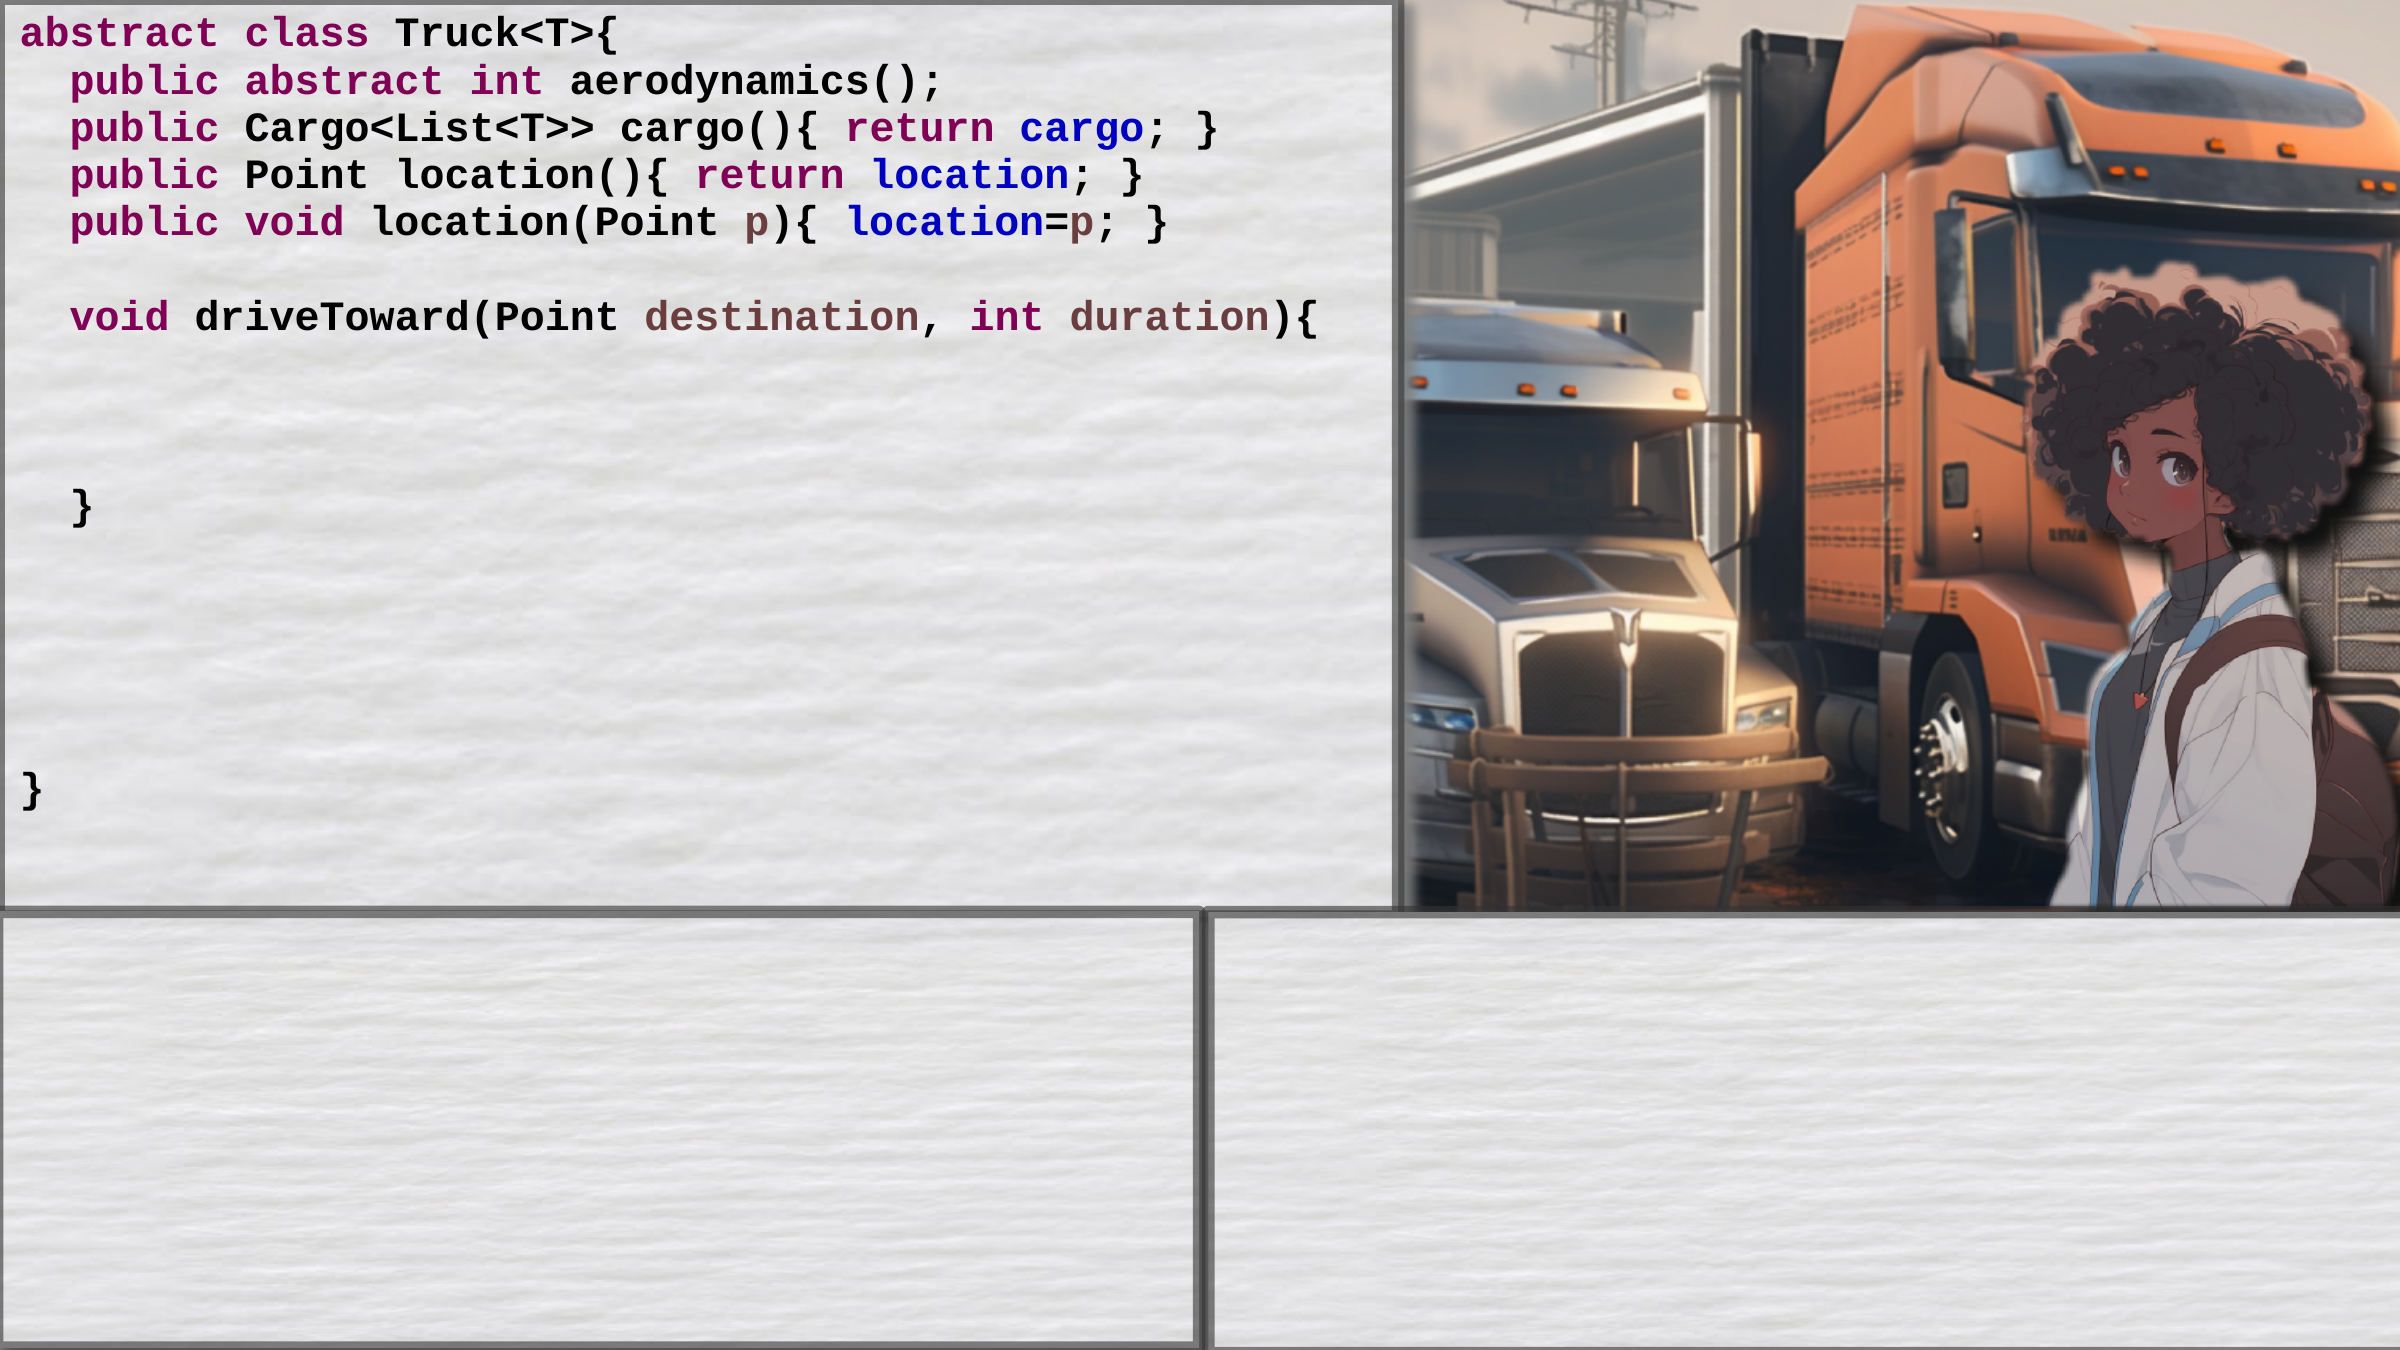

abstract class Truck<T>{
 public abstract int aerodynamics();
 public Cargo<List<T>> cargo(){ return cargo; }
 public Point location(){ return location; }
 public void location(Point p){ location=p; }
 void driveToward(Point destination, int duration){
 }
}